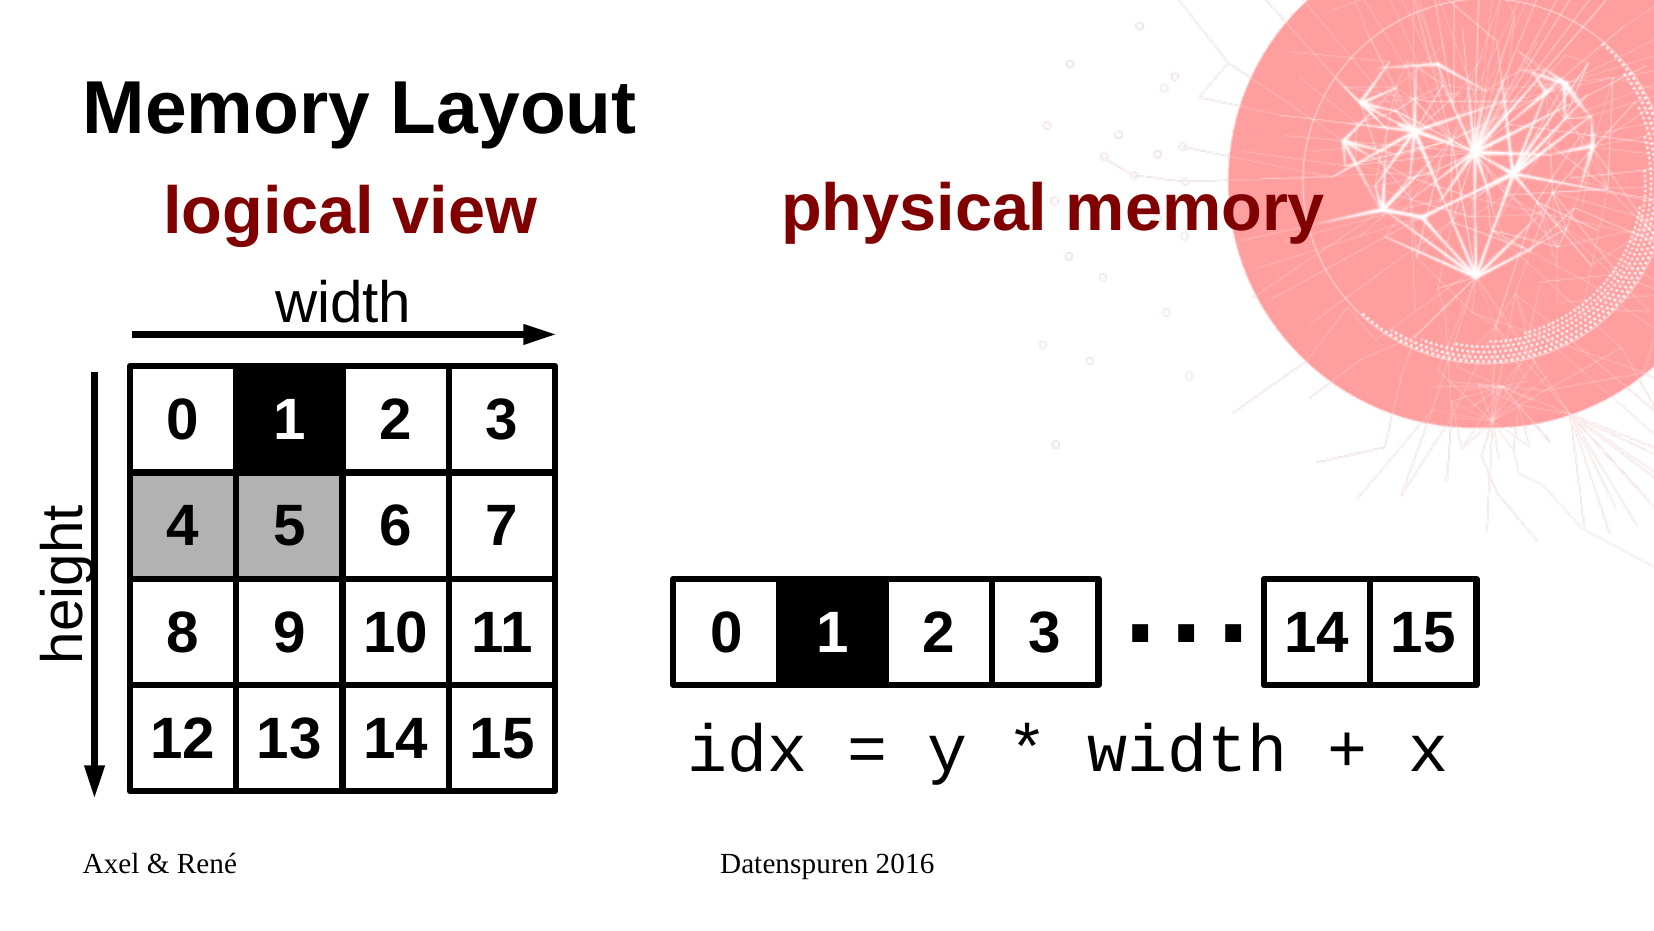

# Memory Layout
physical memory
logical view
width
0
1
2
3
height
4
5
6
7
...
8
9
10
11
0
1
2
3
14
15
12
13
14
15
idx = y * width + x